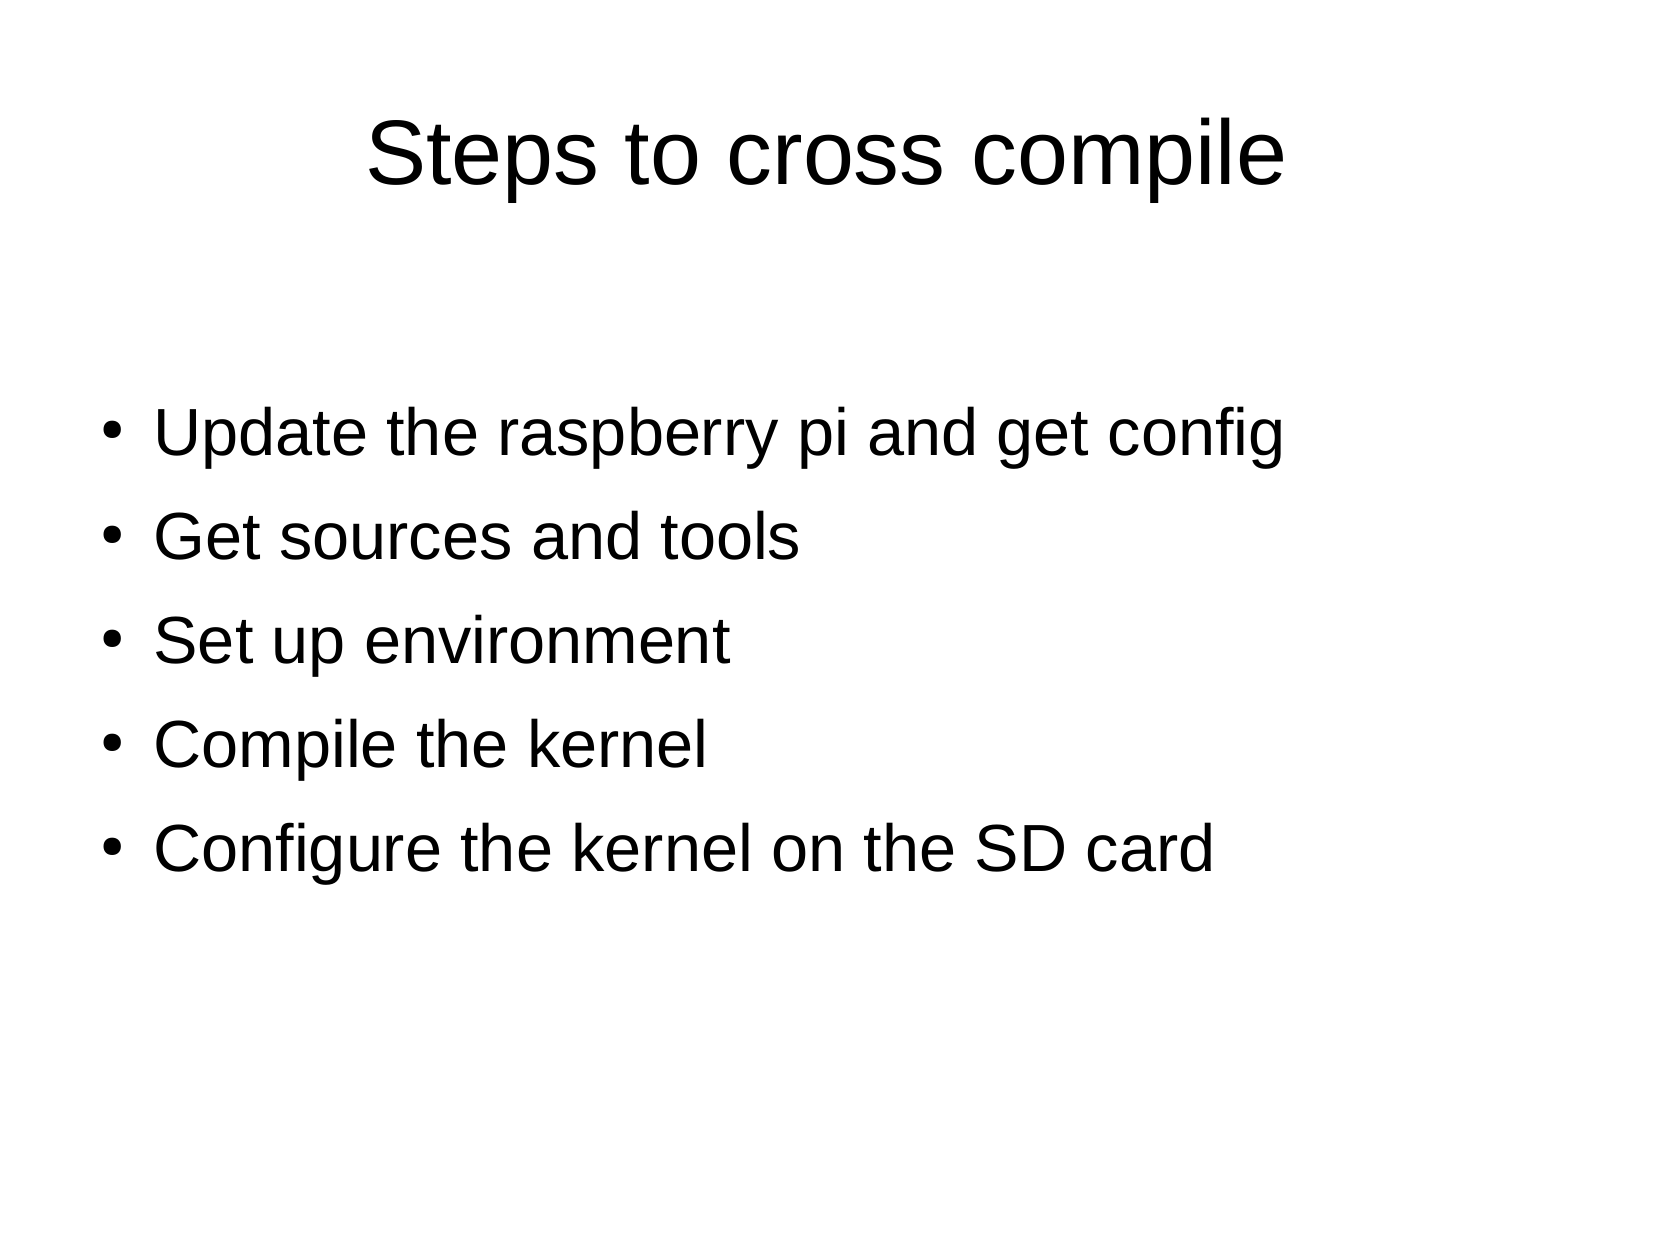

# Steps to cross compile
Update the raspberry pi and get config
Get sources and tools
Set up environment
Compile the kernel
Configure the kernel on the SD card